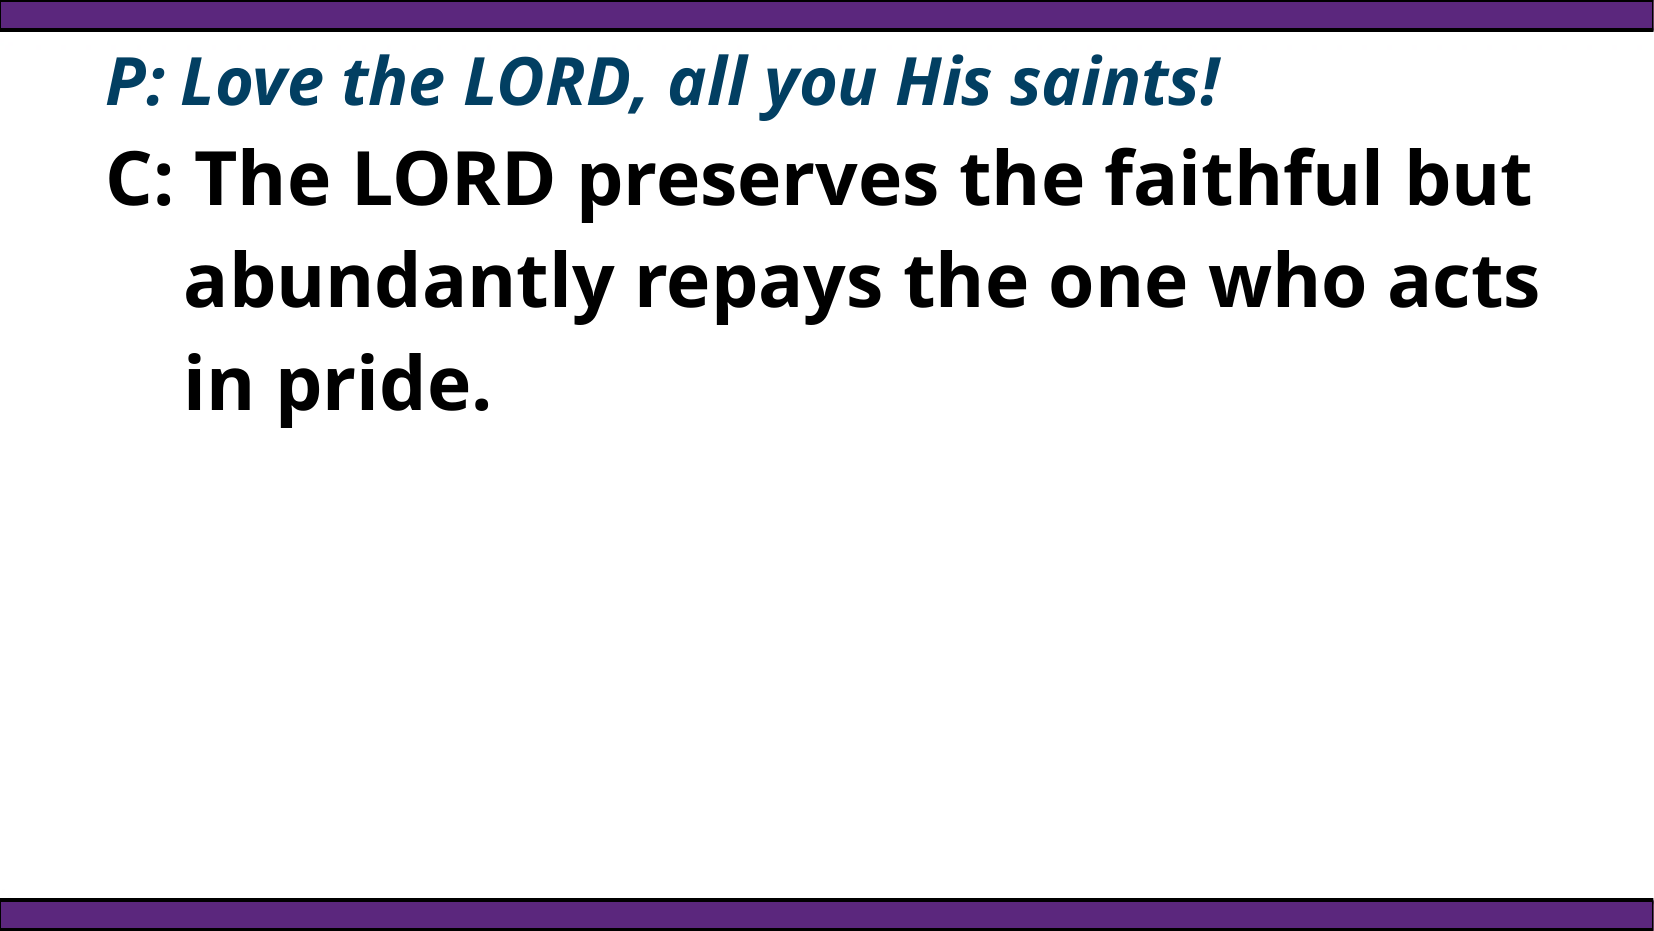

P:	Love the Lord, all you His saints!
C: The Lord preserves the faithful but
 abundantly repays the one who acts
 in pride.